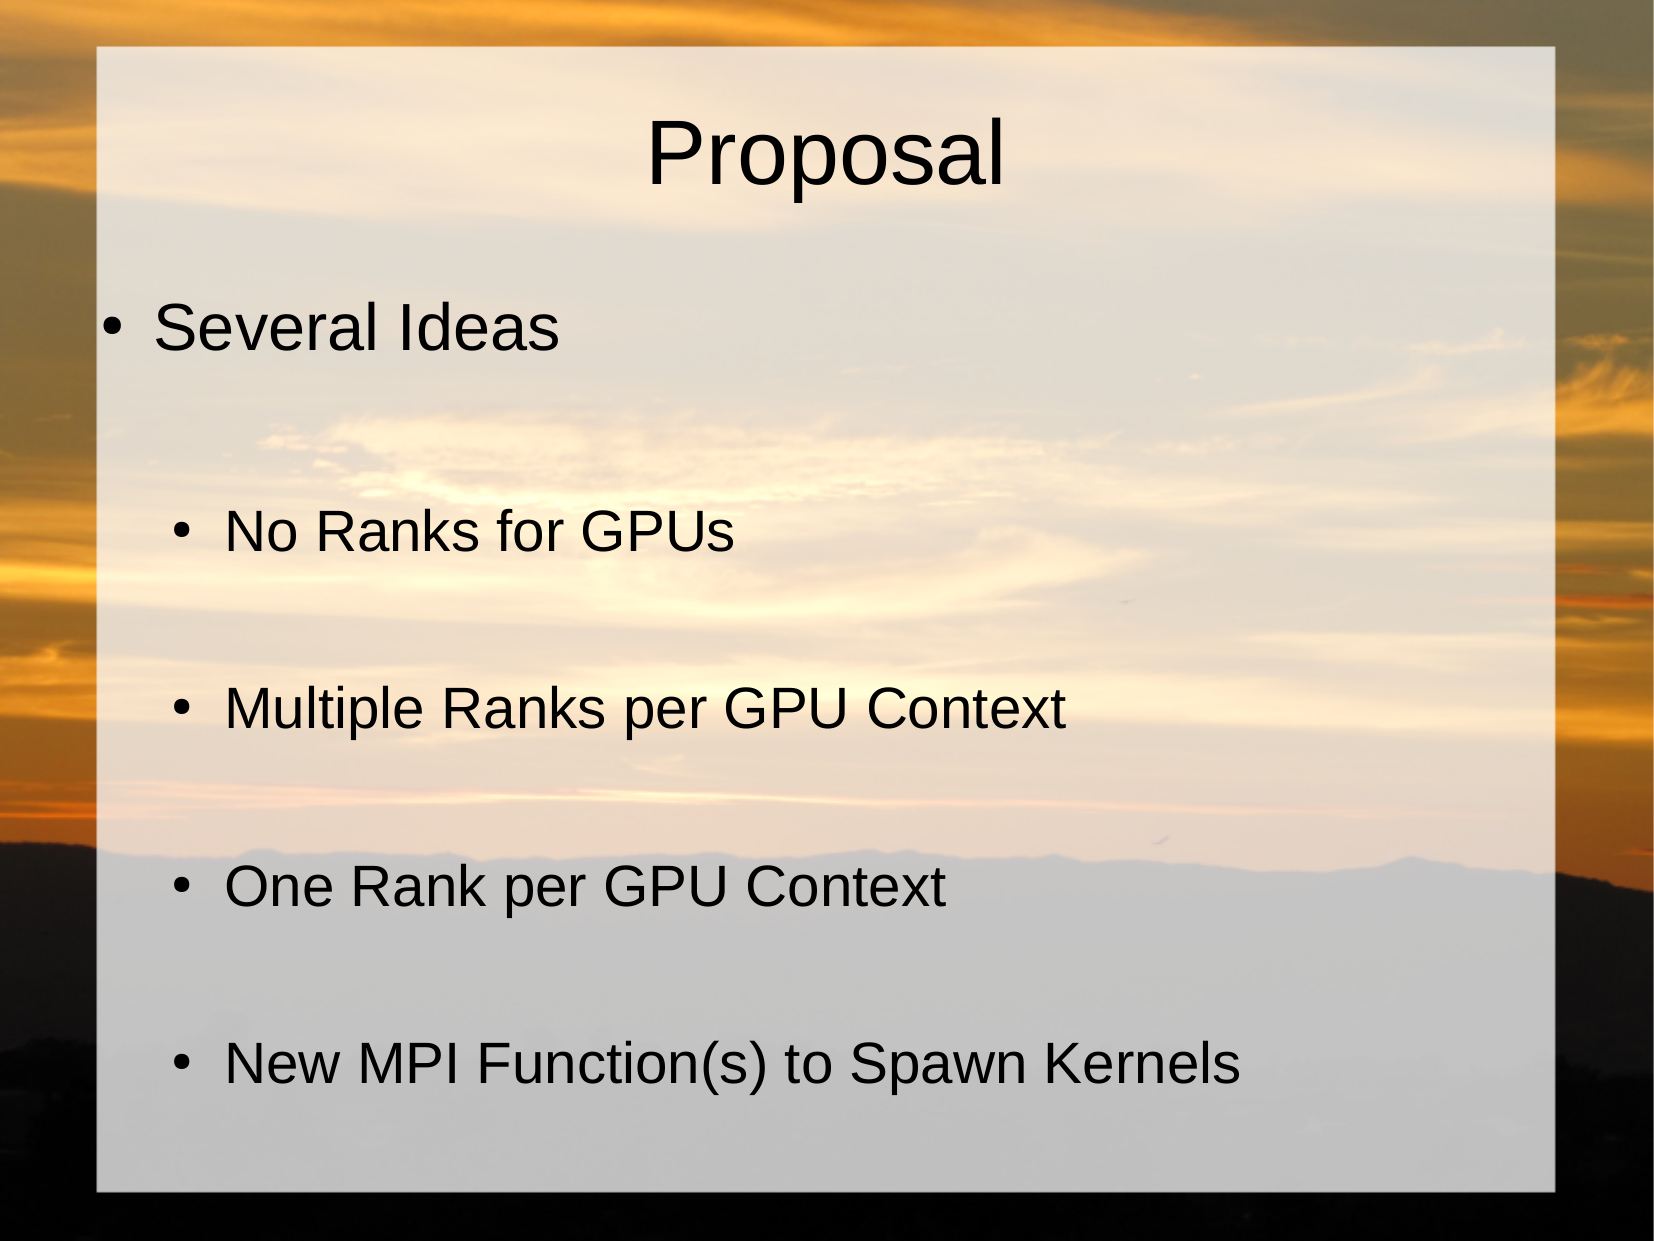

# Proposal
Several Ideas
No Ranks for GPUs
Multiple Ranks per GPU Context
One Rank per GPU Context
New MPI Function(s) to Spawn Kernels